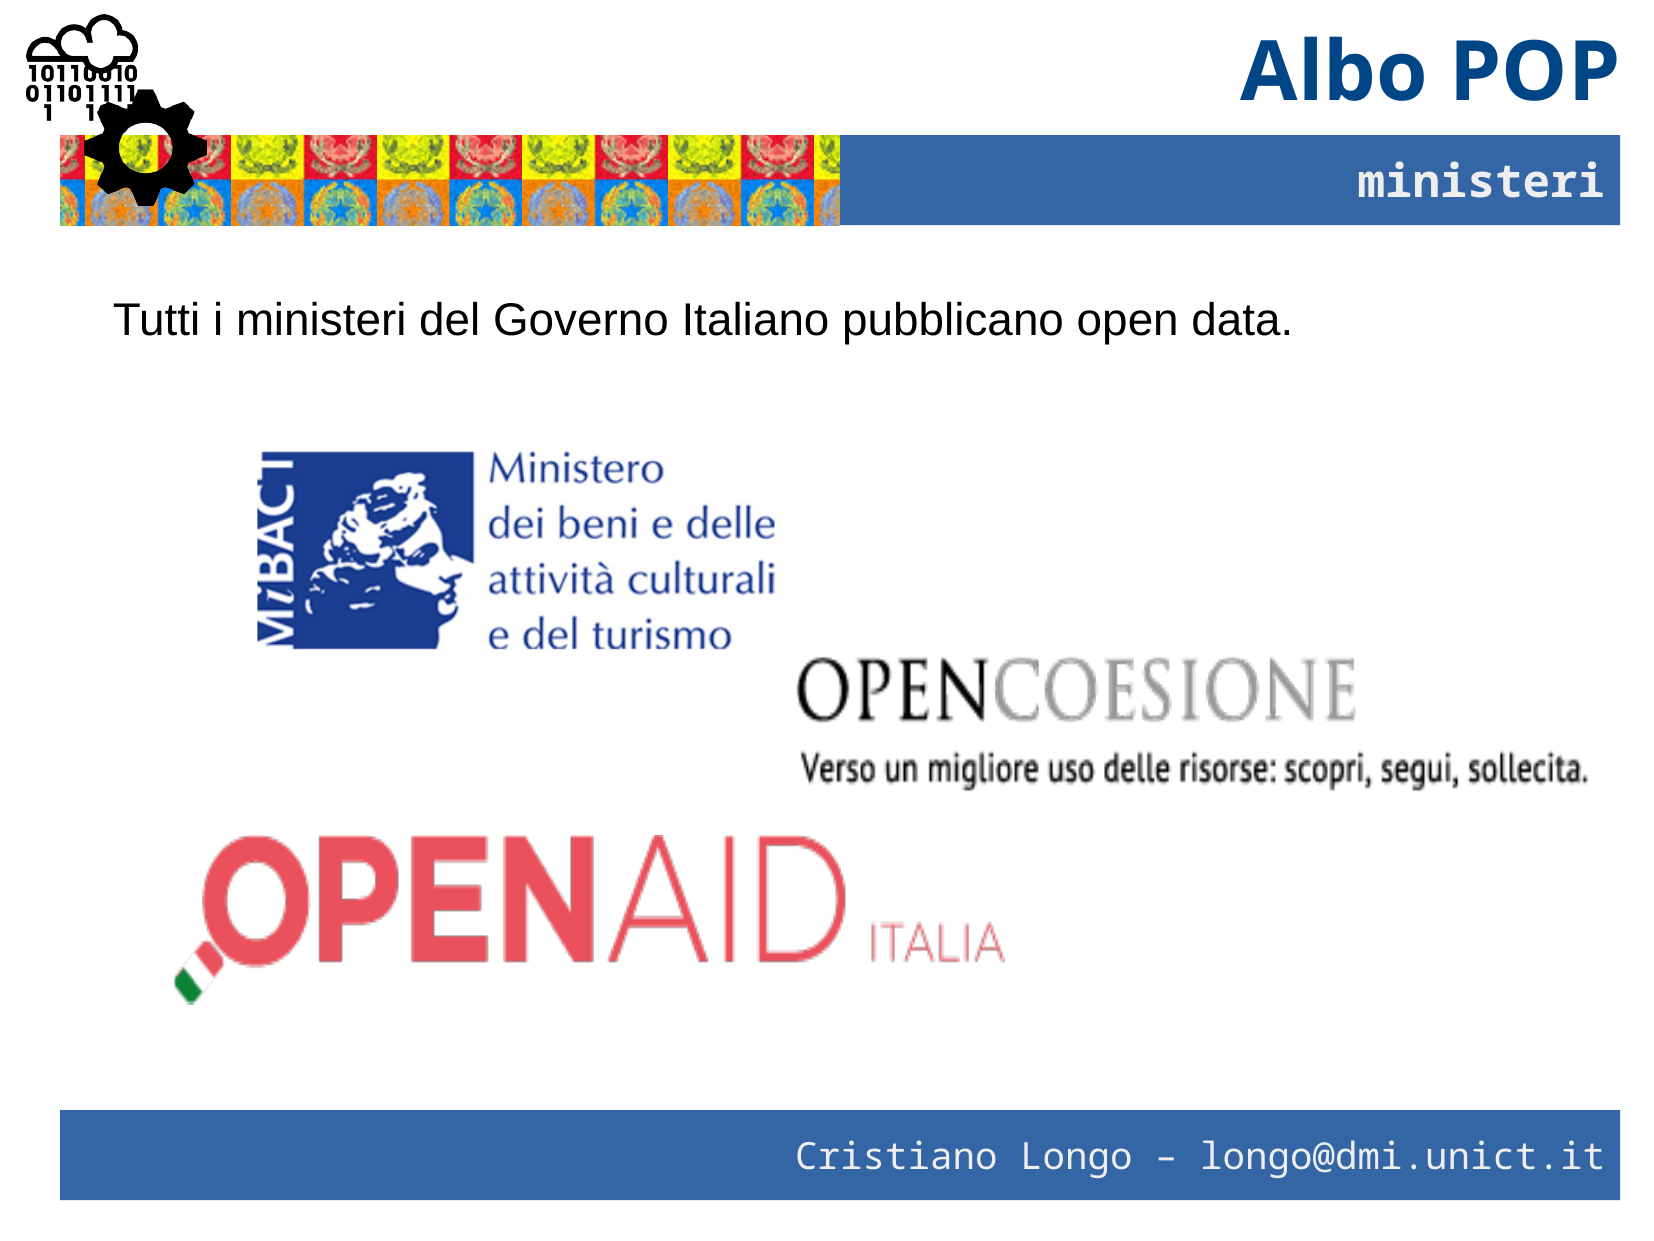

Albo POP
ministeri
Tutti i ministeri del Governo Italiano pubblicano open data.
Cristiano Longo – longo@dmi.unict.it